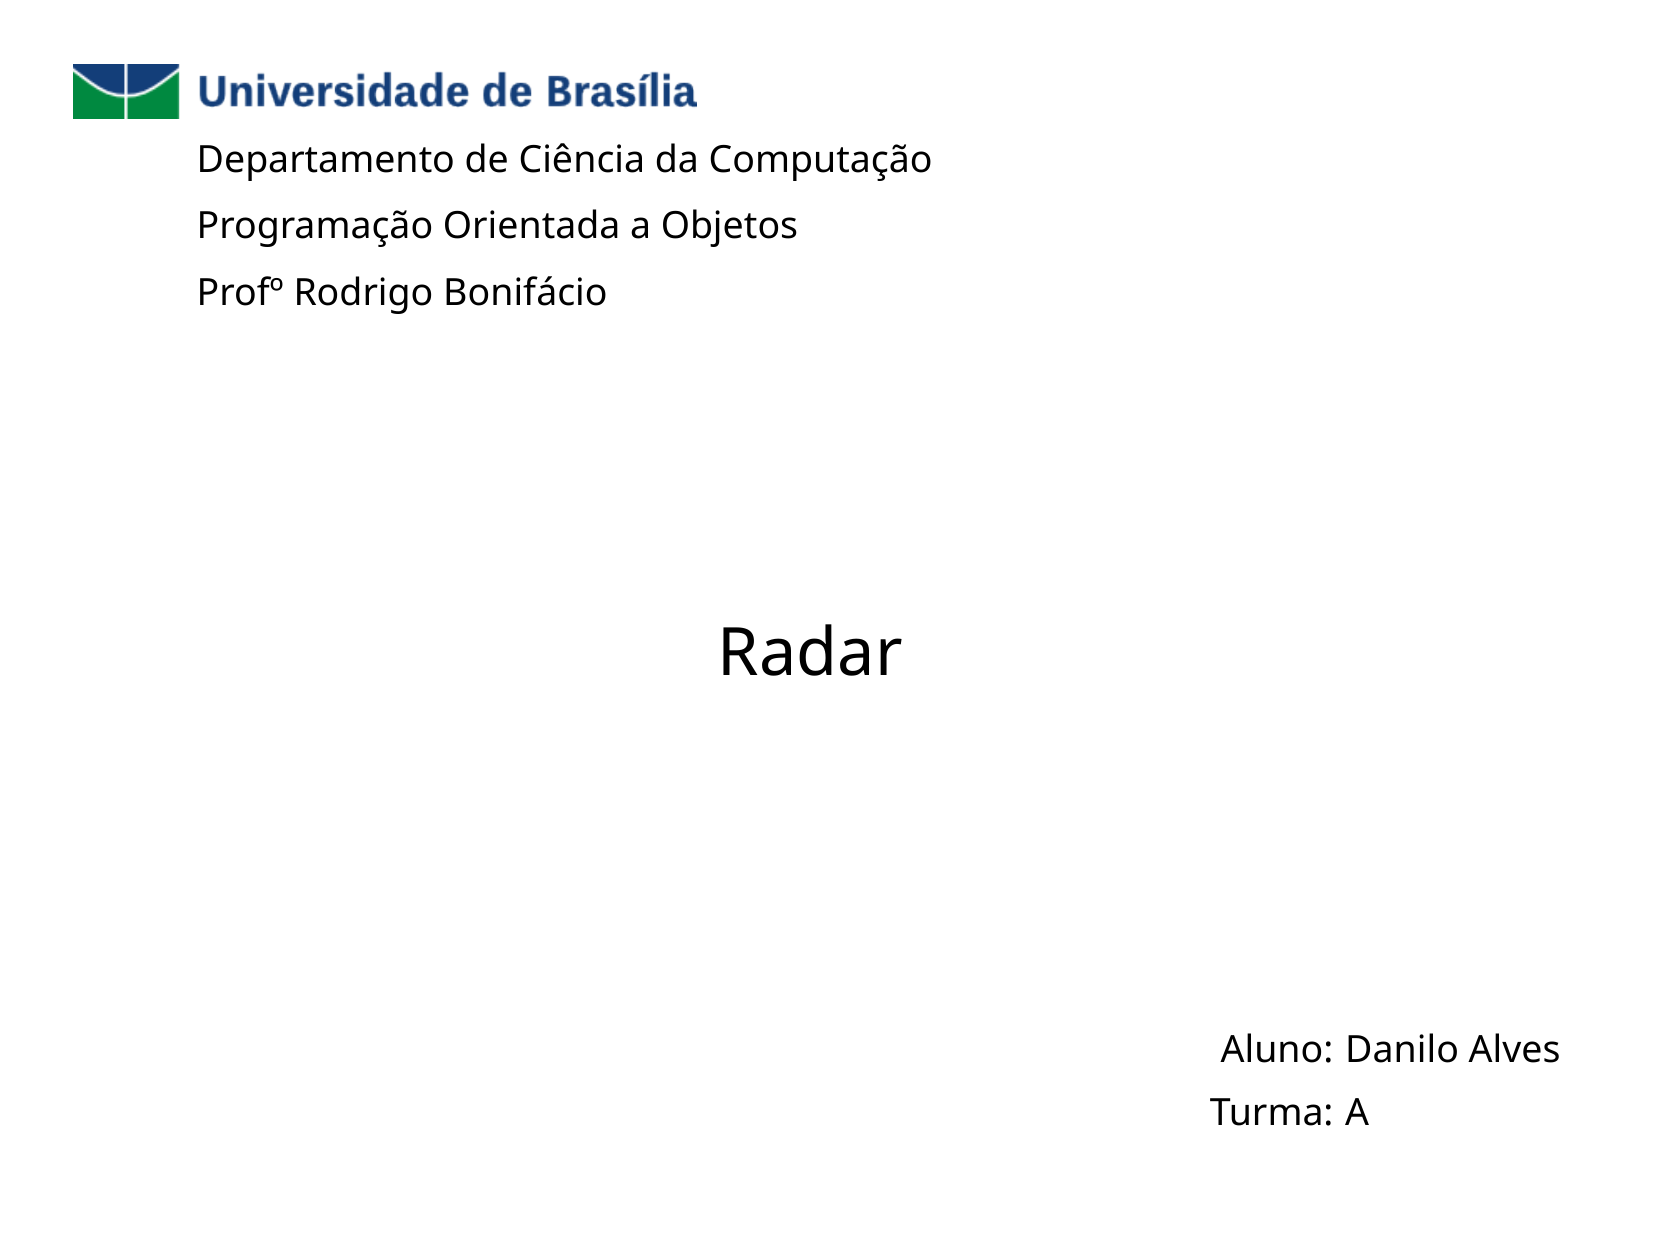

| Departamento de Ciência da Computação |
| --- |
| Programação Orientada a Objetos |
| Profº Rodrigo Bonifácio |
| |
# Radar
| Aluno: | Danilo Alves |
| --- | --- |
| Turma: | A |